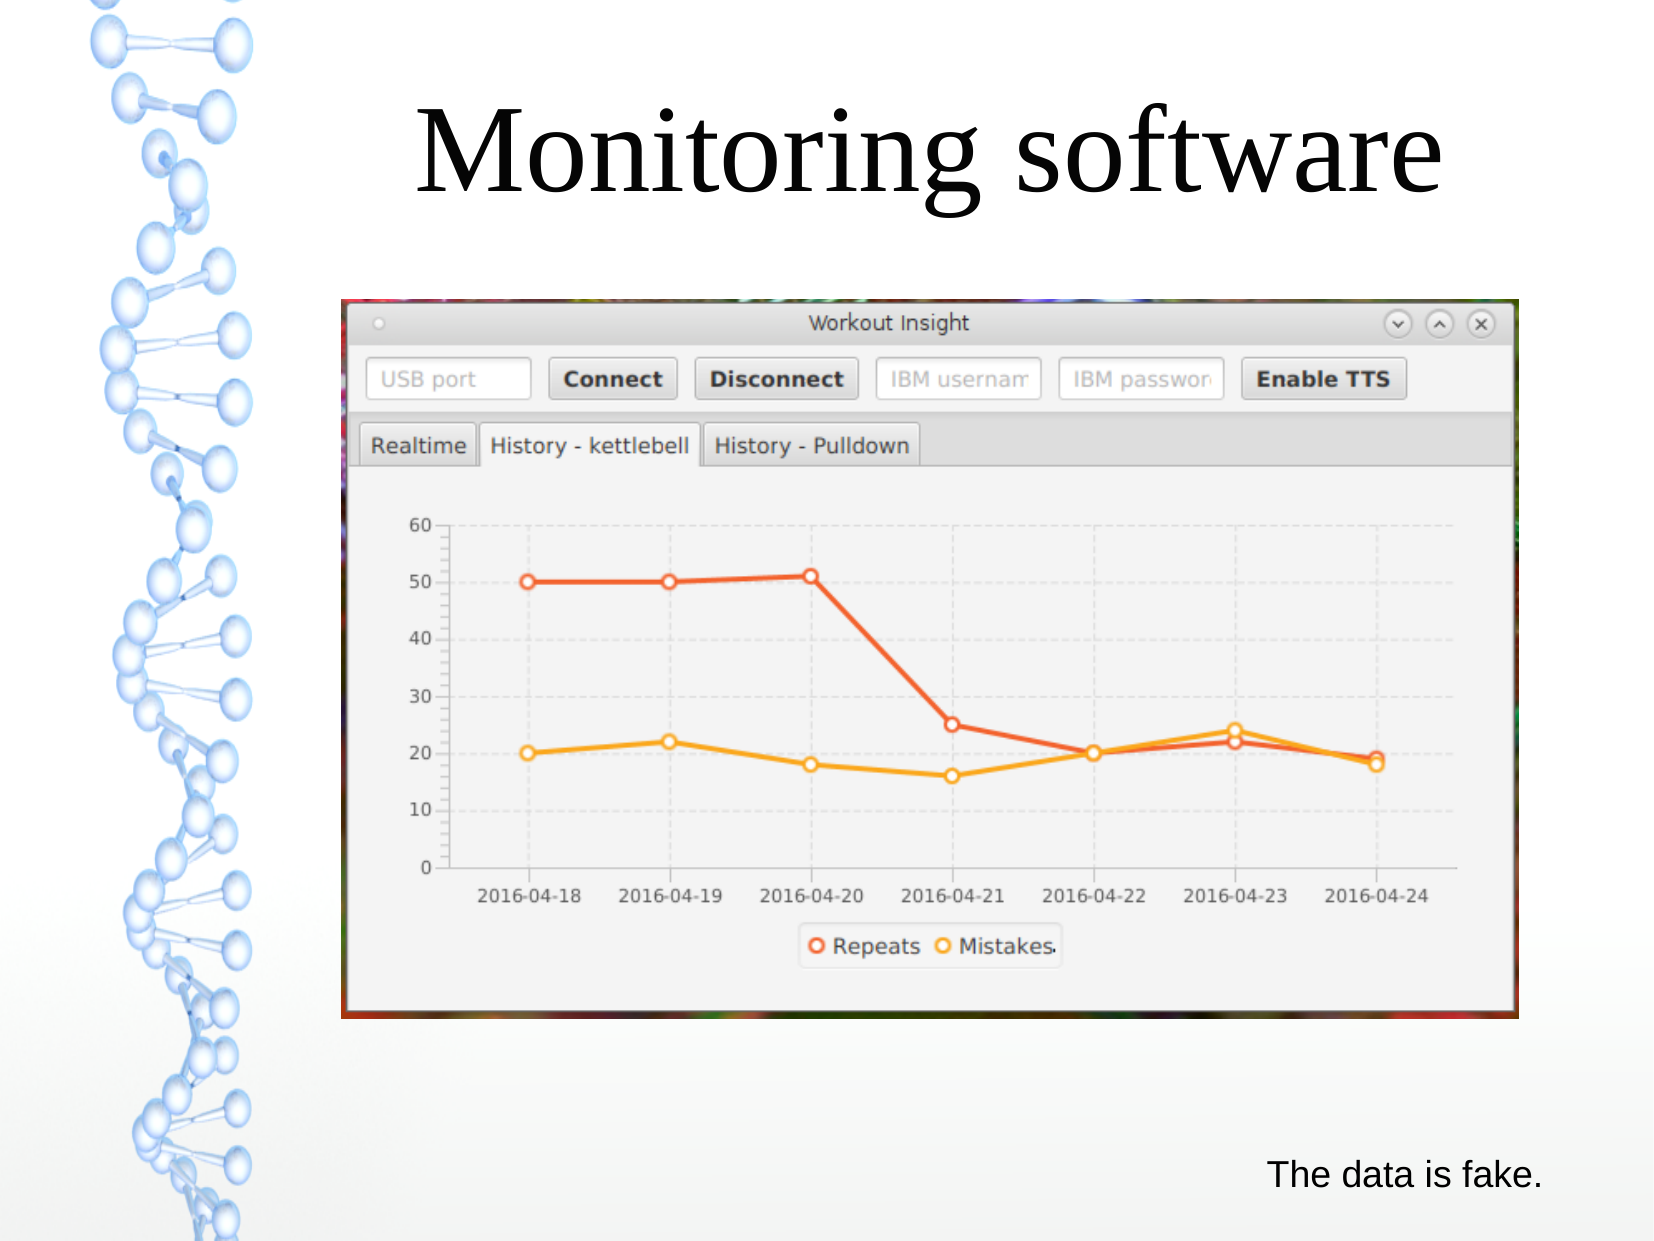

# Monitoring software
The data is fake.